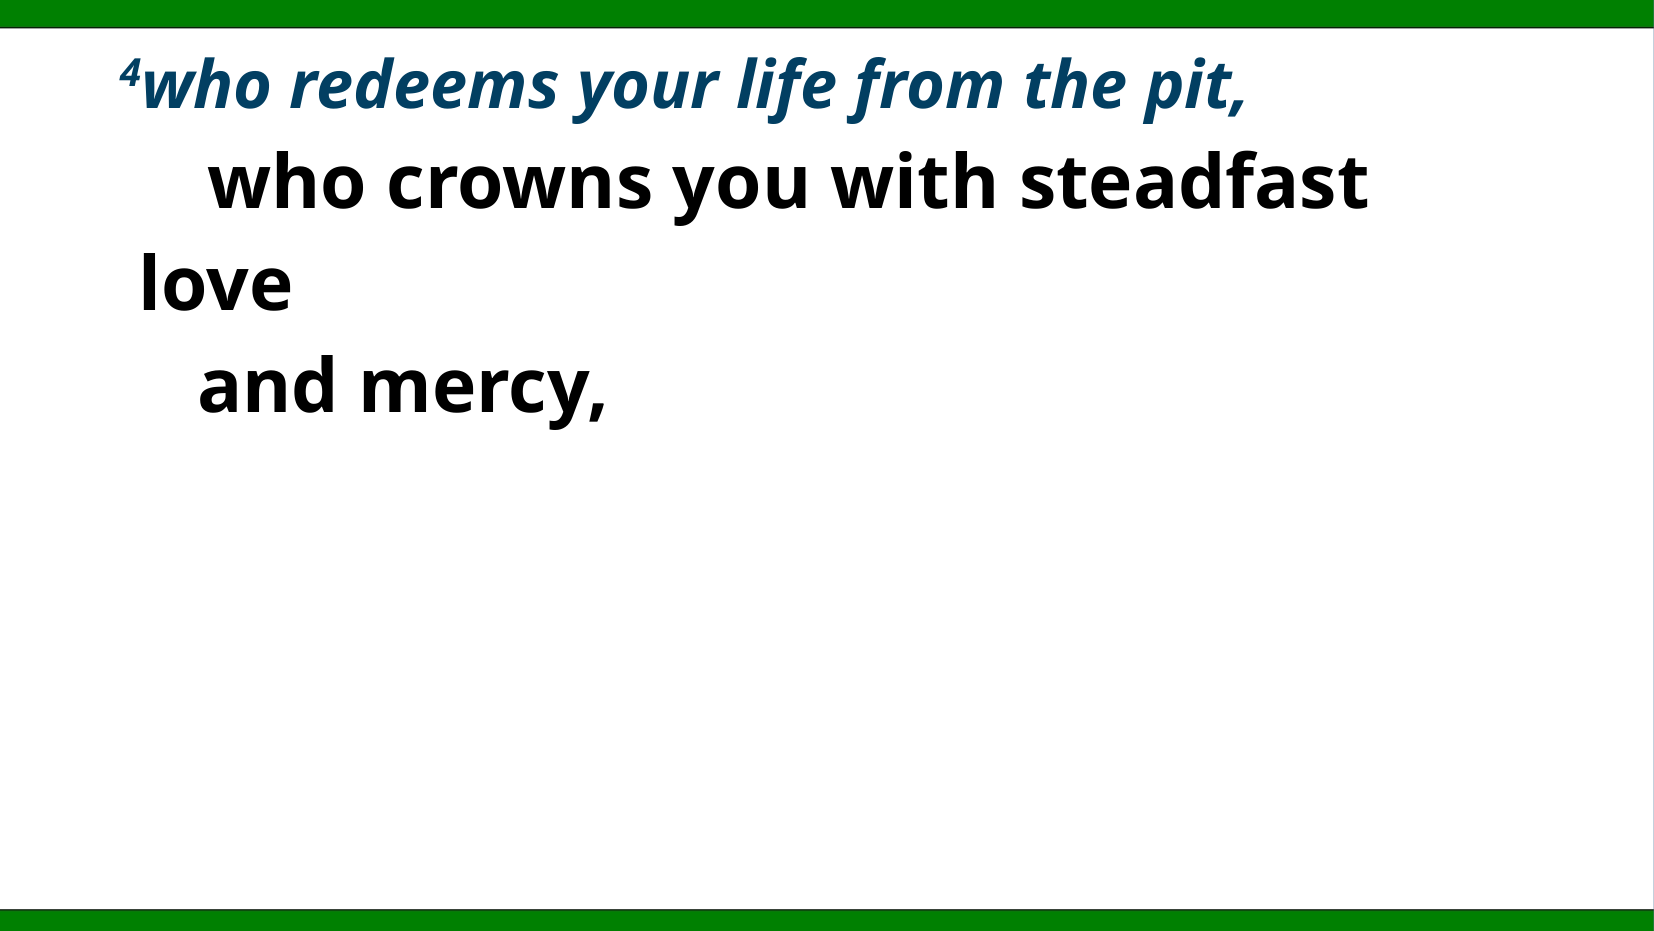

4who redeems your life from the pit,
 who crowns you with steadfast love
 and mercy,